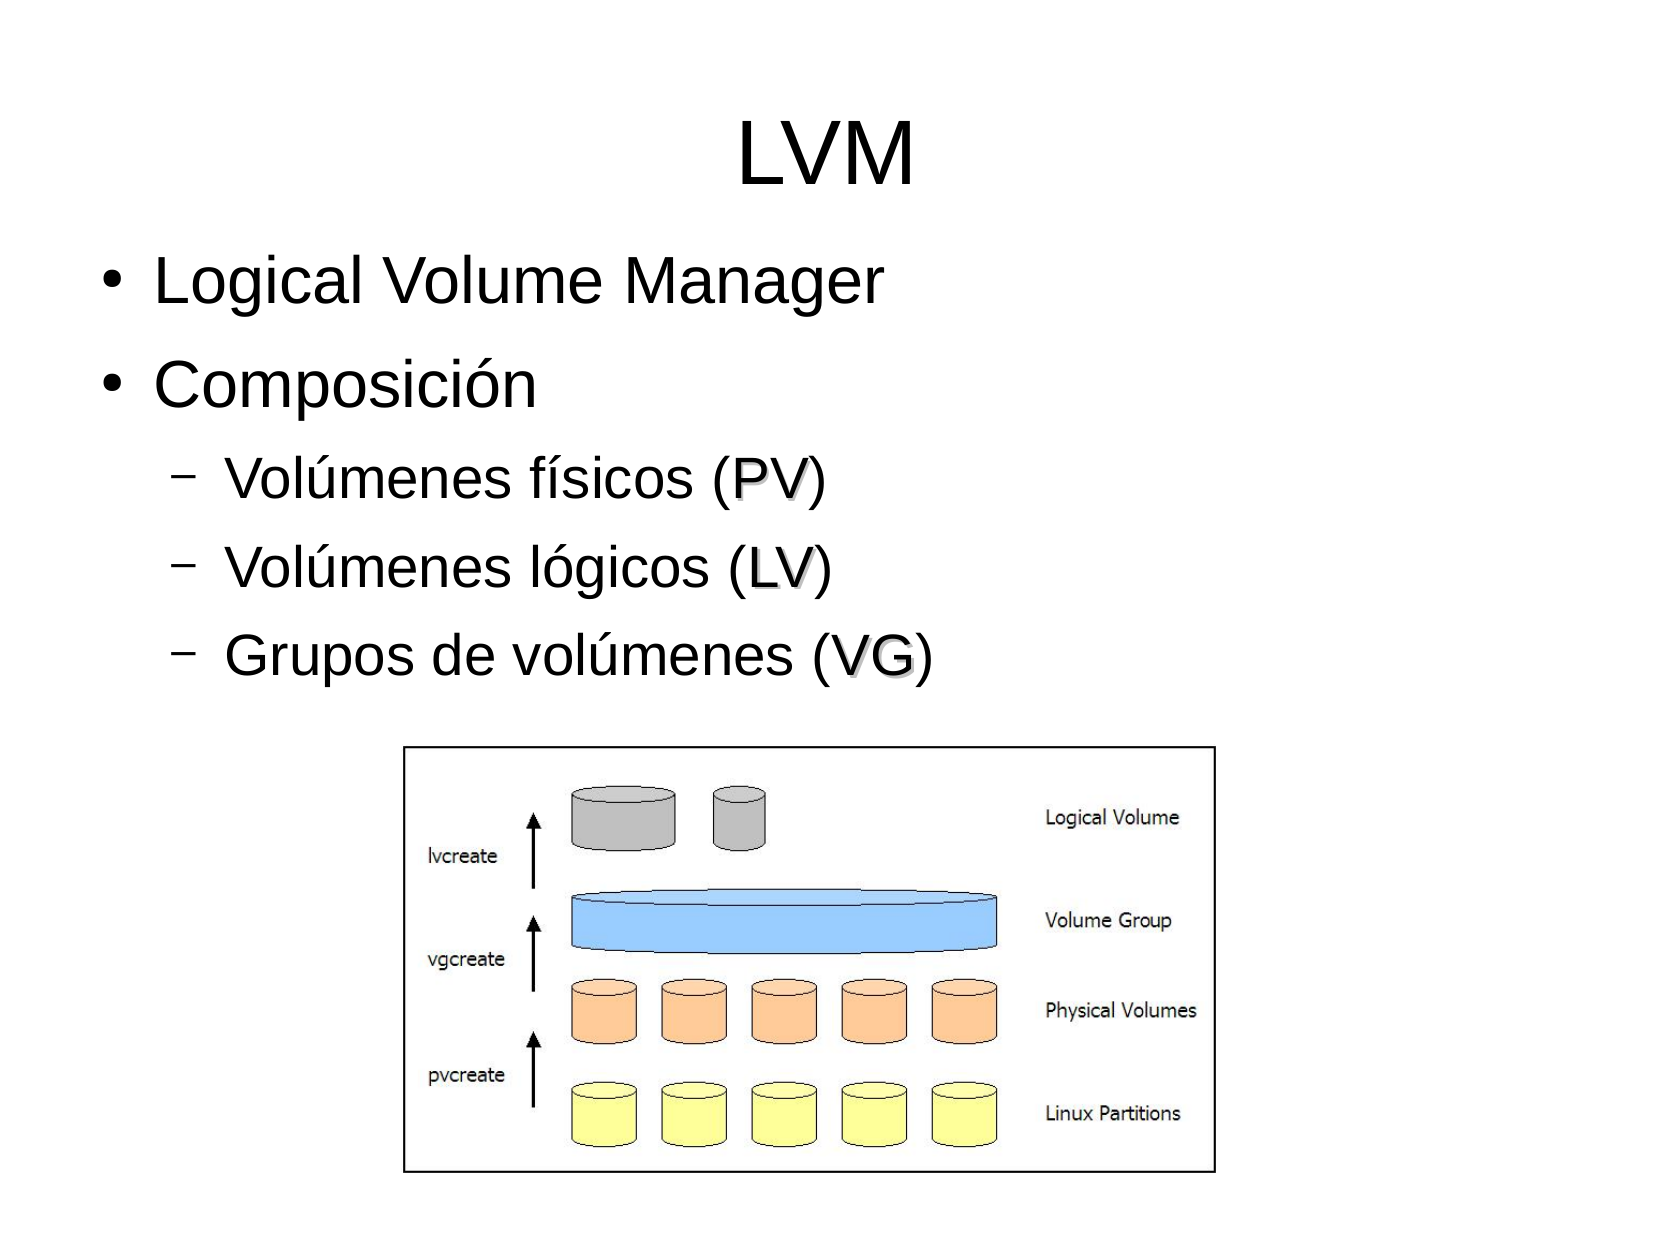

# LVM
Logical Volume Manager
Composición
Volúmenes físicos (PV)
Volúmenes lógicos (LV)
Grupos de volúmenes (VG)